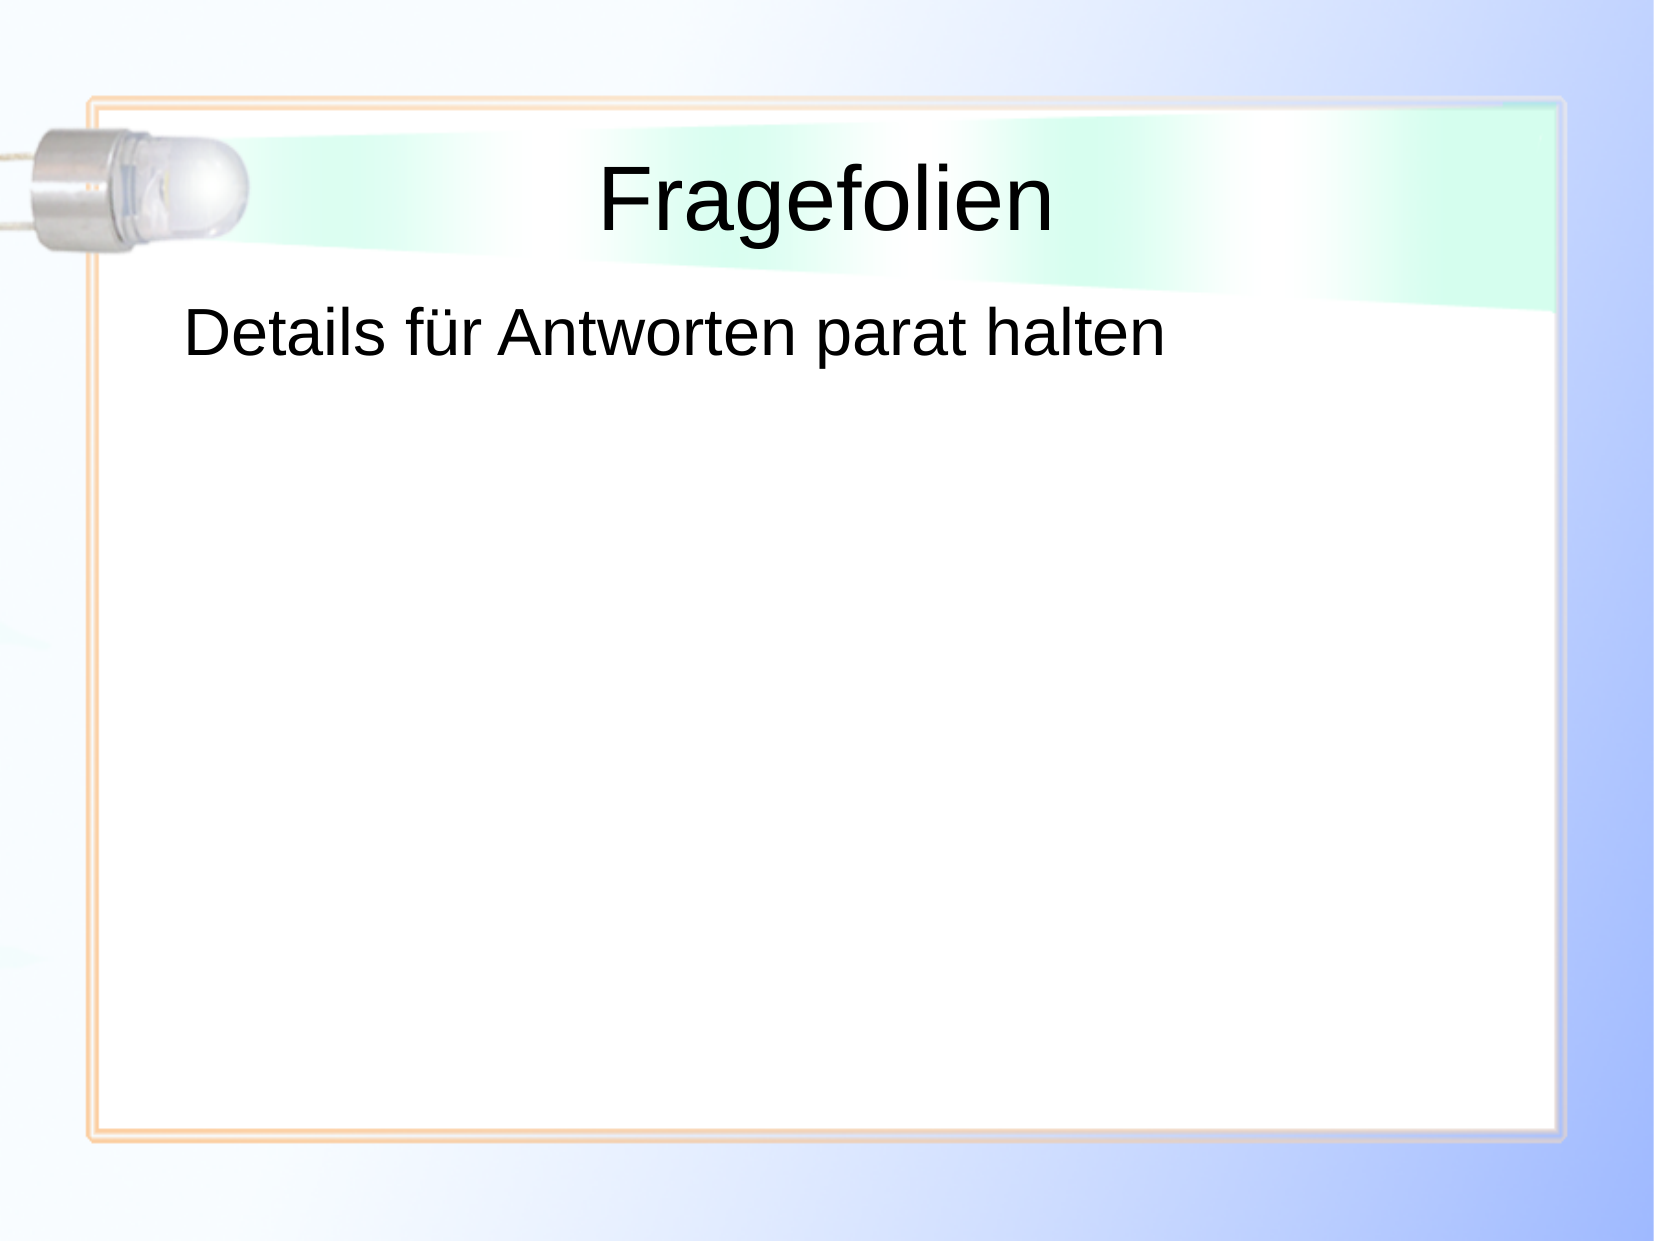

# Fragefolien
Details für Antworten parat halten